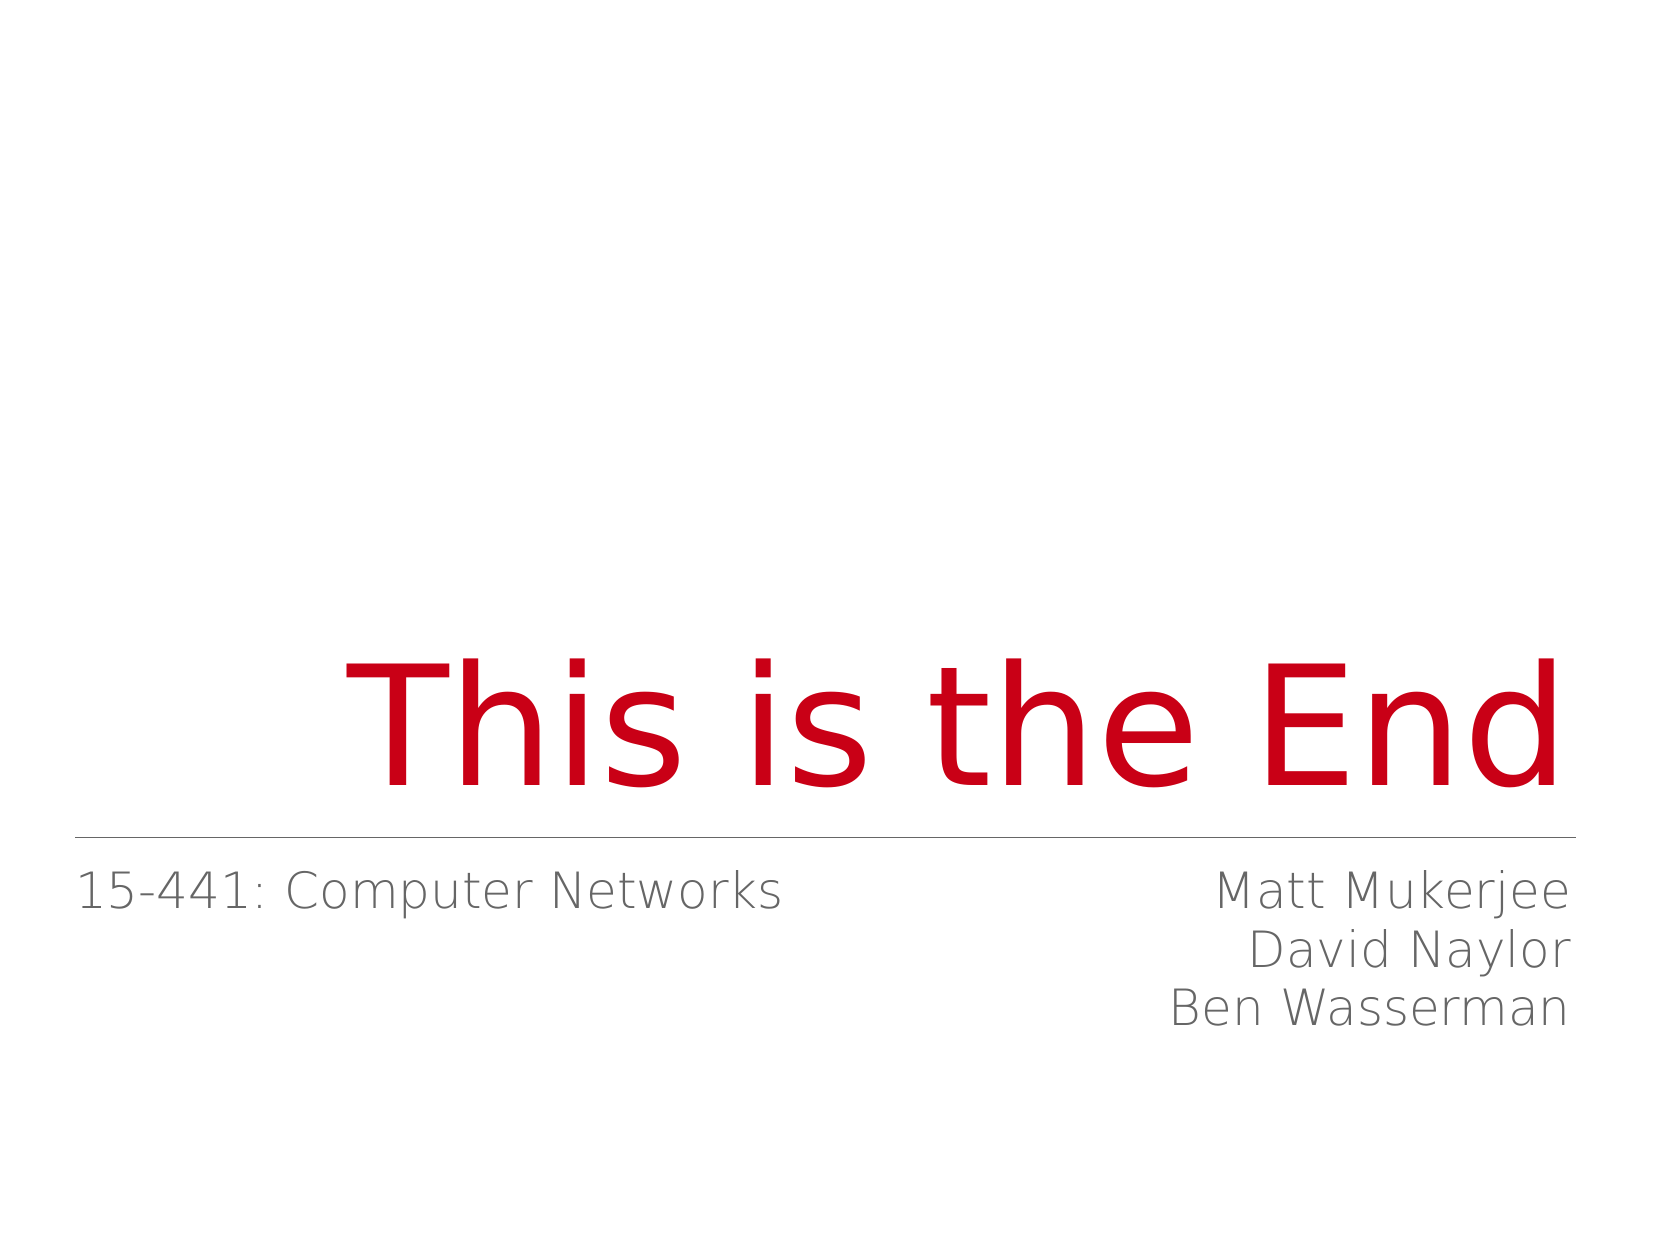

# This is the End
15-441: Computer Networks
Matt Mukerjee
David Naylor
Ben Wasserman